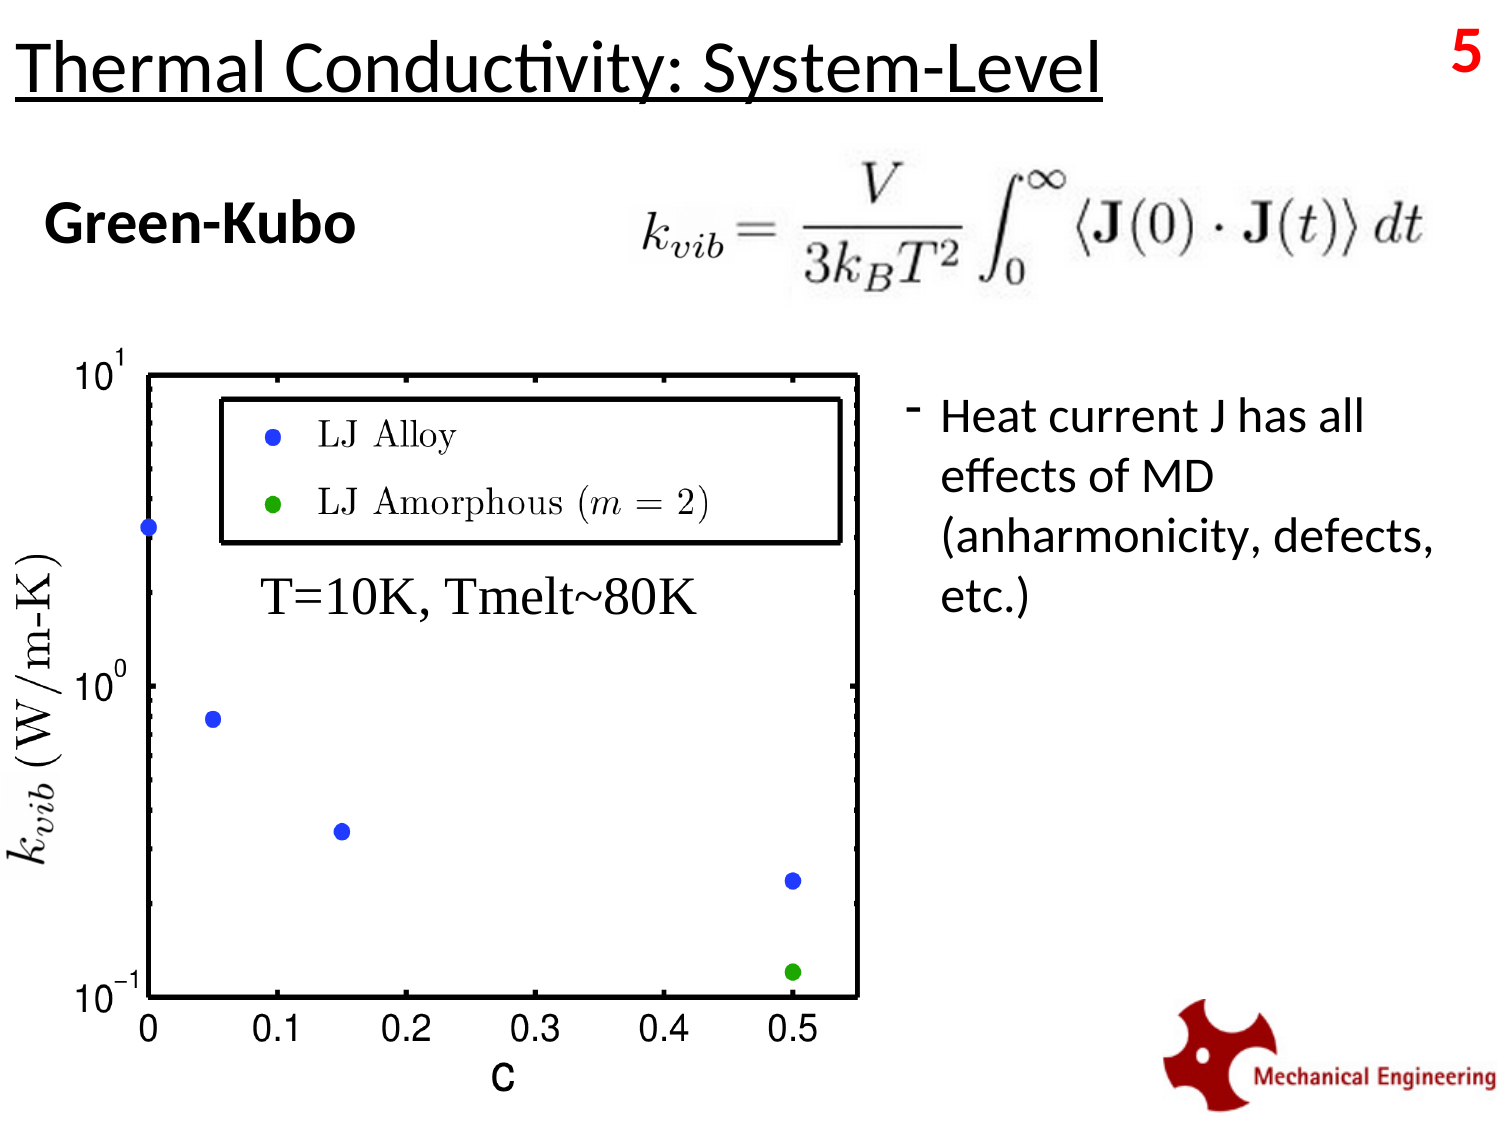

# Thermal Conductivity: System-Level
5
Green-Kubo
Heat current J has all effects of MD (anharmonicity, defects, etc.)
T=10K, Tmelt~80K